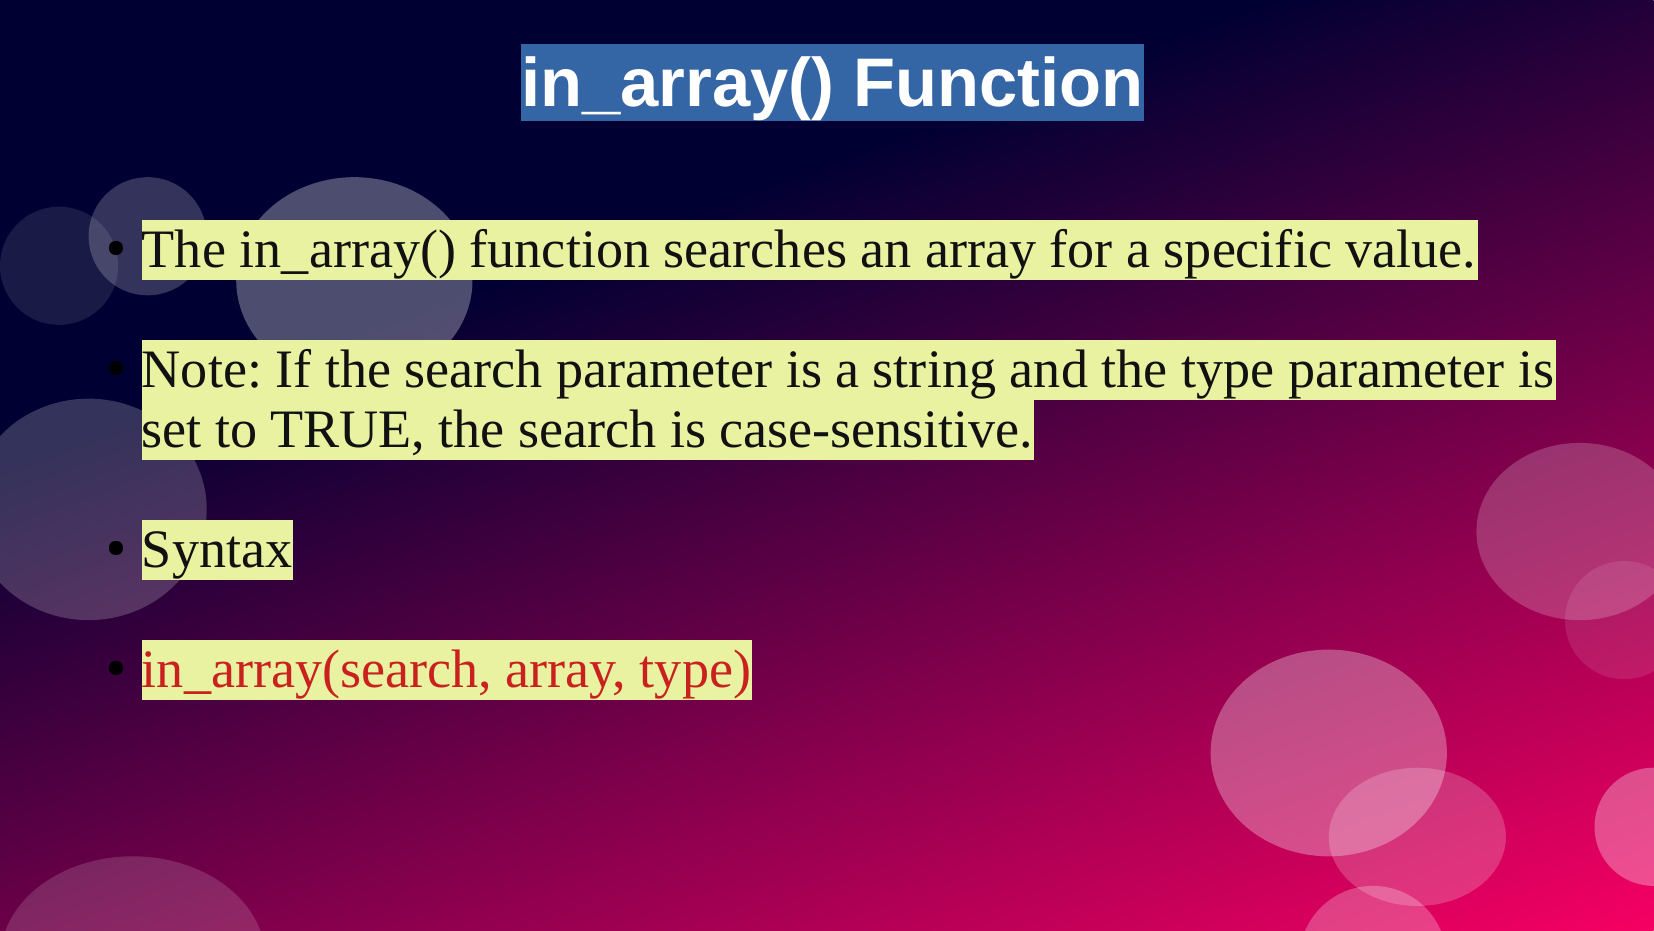

The in_array() function searches an array for a specific value.
Note: If the search parameter is a string and the type parameter is set to TRUE, the search is case-sensitive.
Syntax
in_array(search, array, type)
# in_array() Function